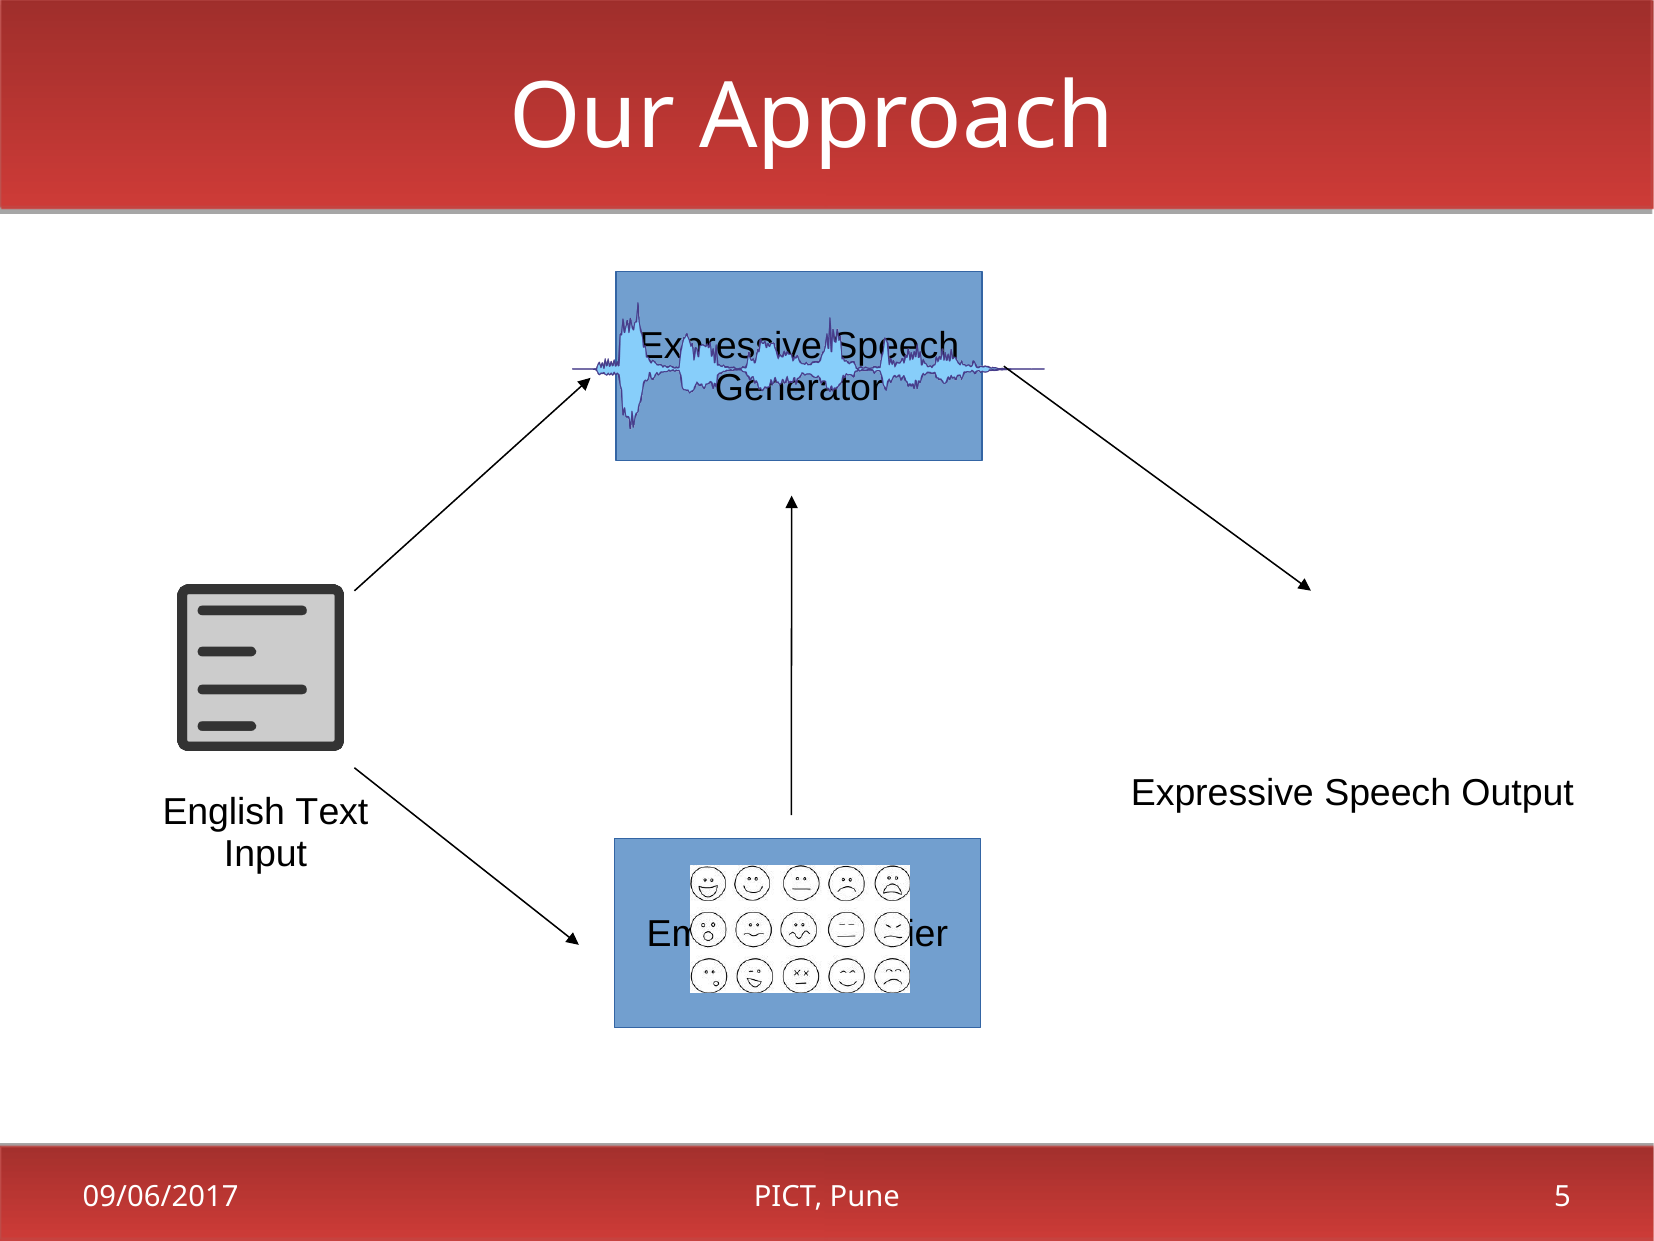

Our Approach
Expressive Speech
Generator
Expressive Speech Output
English Text Input
Emotion Classifier
09/06/2017
PICT, Pune
5